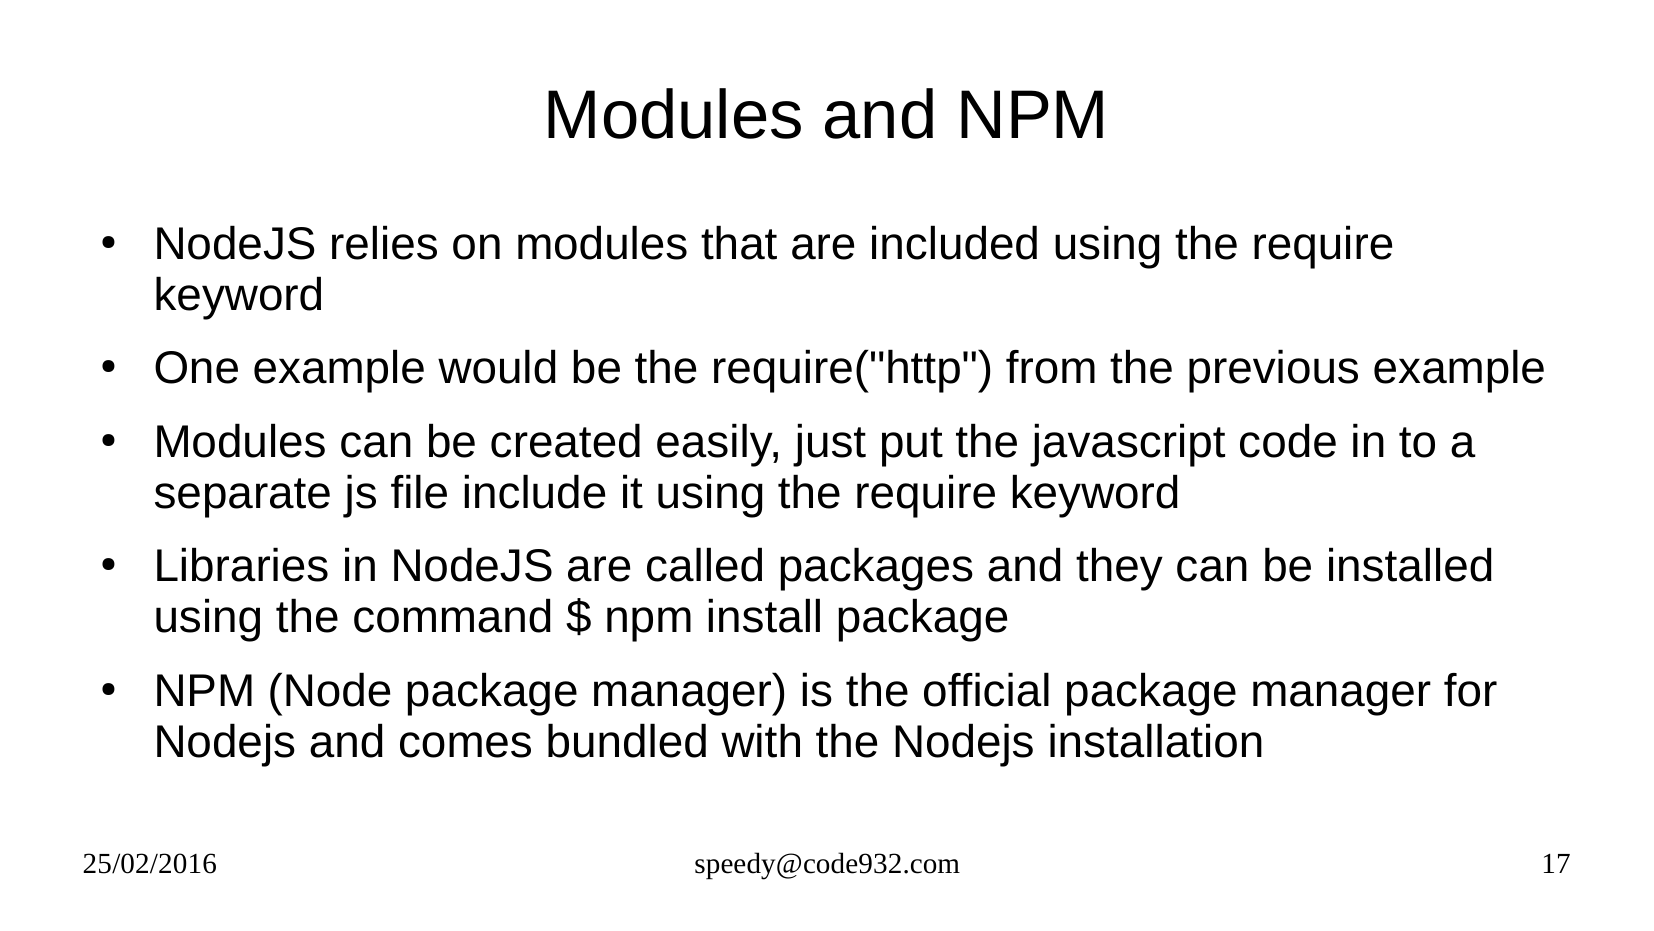

# Modules and NPM
NodeJS relies on modules that are included using the require keyword
One example would be the require("http") from the previous example
Modules can be created easily, just put the javascript code in to a separate js file include it using the require keyword
Libraries in NodeJS are called packages and they can be installed using the command $ npm install package
NPM (Node package manager) is the official package manager for Nodejs and comes bundled with the Nodejs installation
25/02/2016
speedy@code932.com
17